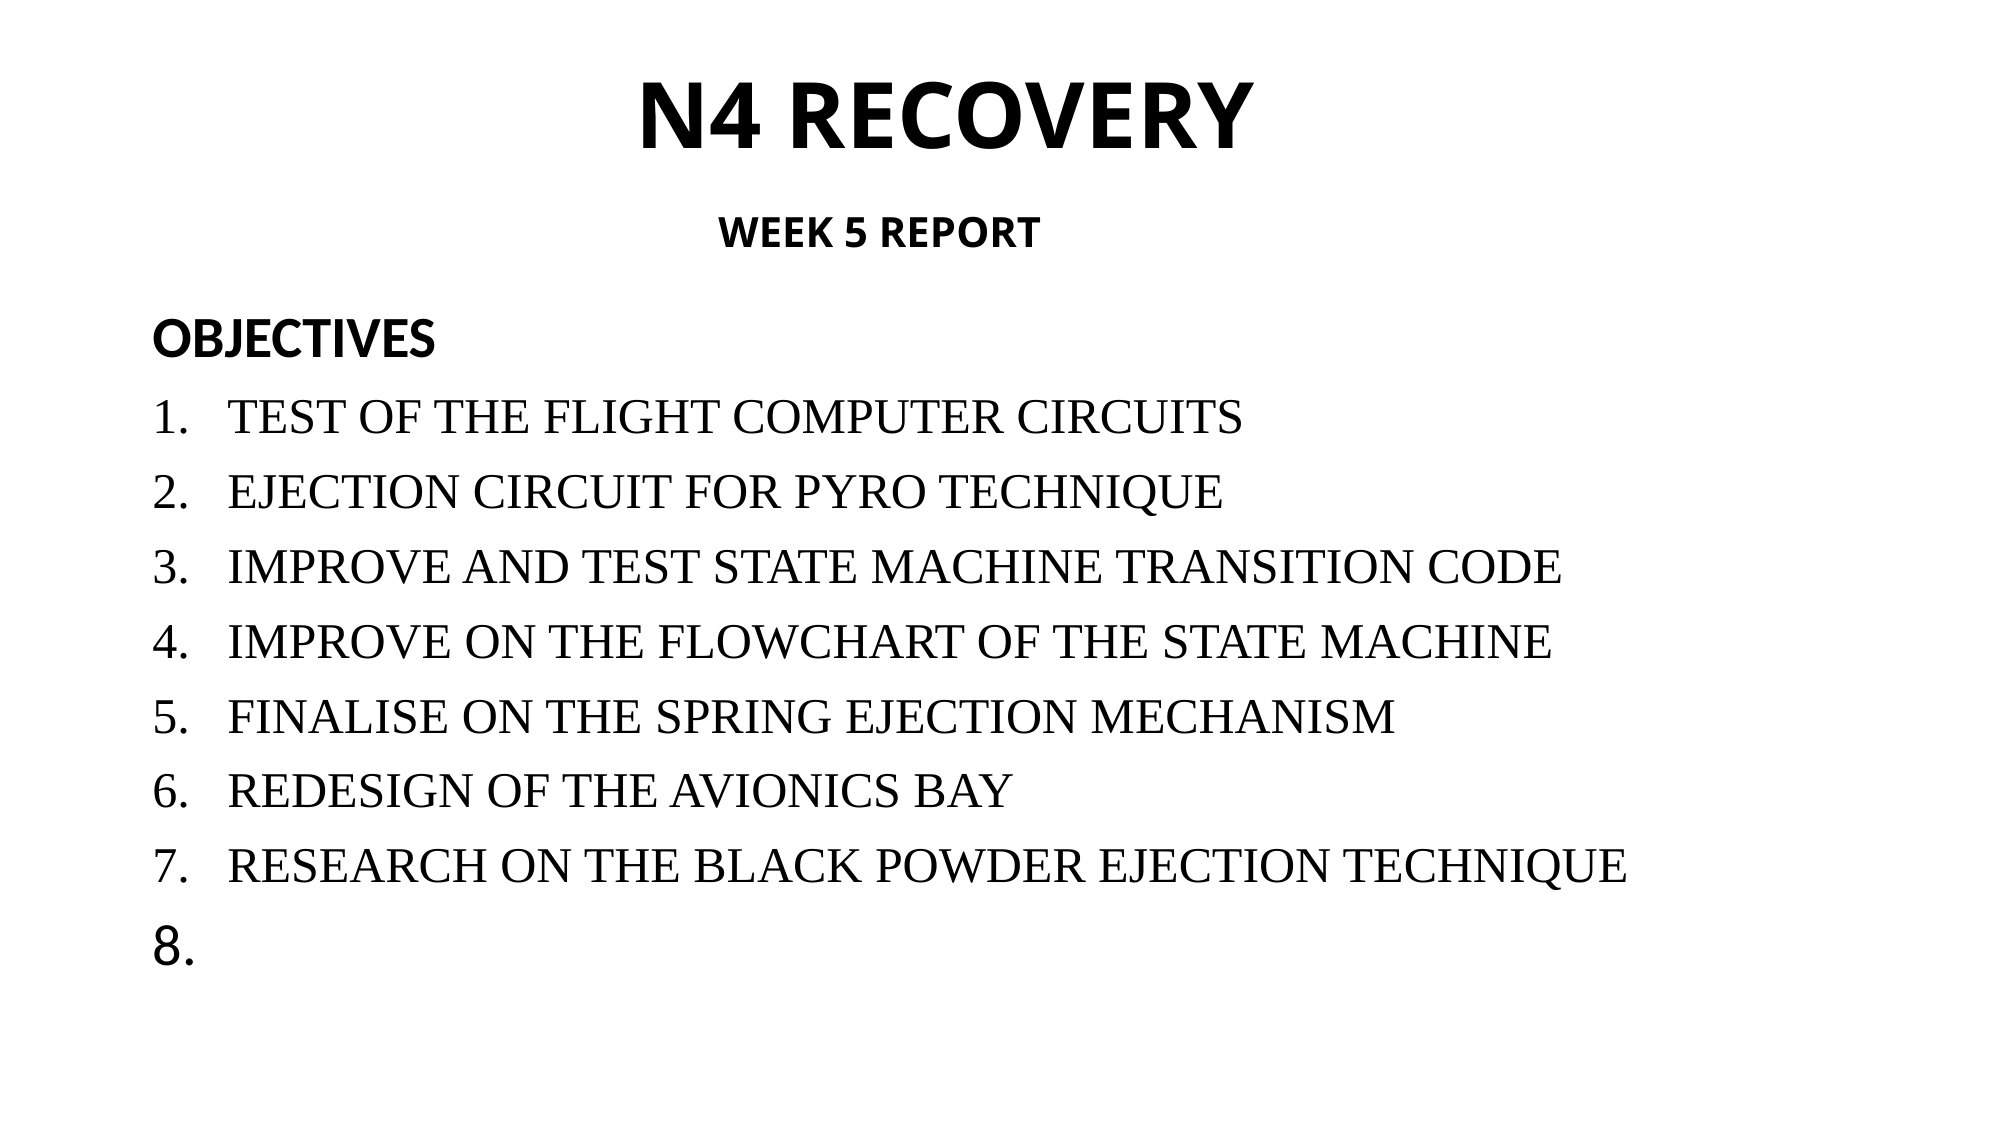

# N4 RECOVERY         WEEK 5 REPORT
OBJECTIVES
TEST OF THE FLIGHT COMPUTER CIRCUITS
EJECTION CIRCUIT FOR PYRO TECHNIQUE
IMPROVE AND TEST STATE MACHINE TRANSITION CODE
IMPROVE ON THE FLOWCHART OF THE STATE MACHINE
FINALISE ON THE SPRING EJECTION MECHANISM
REDESIGN OF THE AVIONICS BAY
RESEARCH ON THE BLACK POWDER EJECTION TECHNIQUE